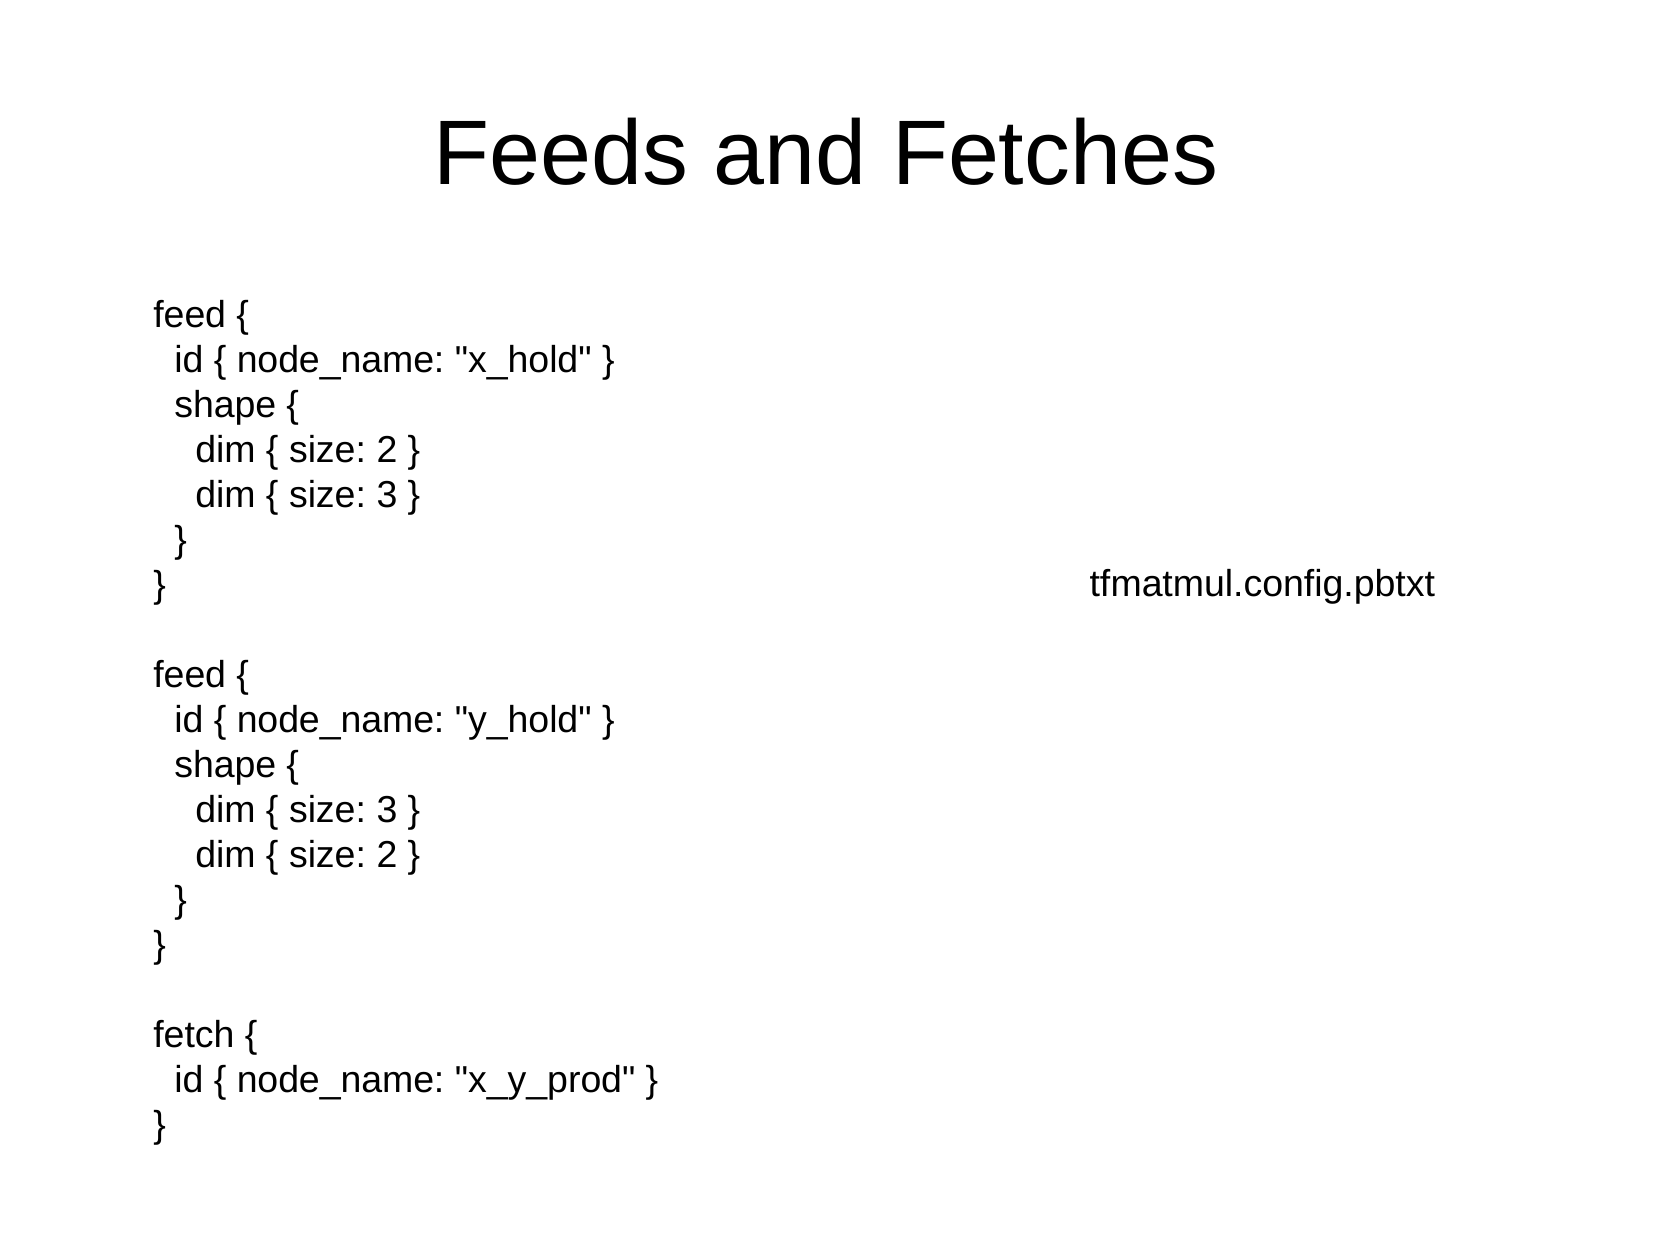

# Feeds and Fetches
feed {
 id { node_name: "x_hold" }
 shape {
 dim { size: 2 }
 dim { size: 3 }
 }
}
feed {
 id { node_name: "y_hold" }
 shape {
 dim { size: 3 }
 dim { size: 2 }
 }
}
fetch {
 id { node_name: "x_y_prod" }
}
tfmatmul.config.pbtxt